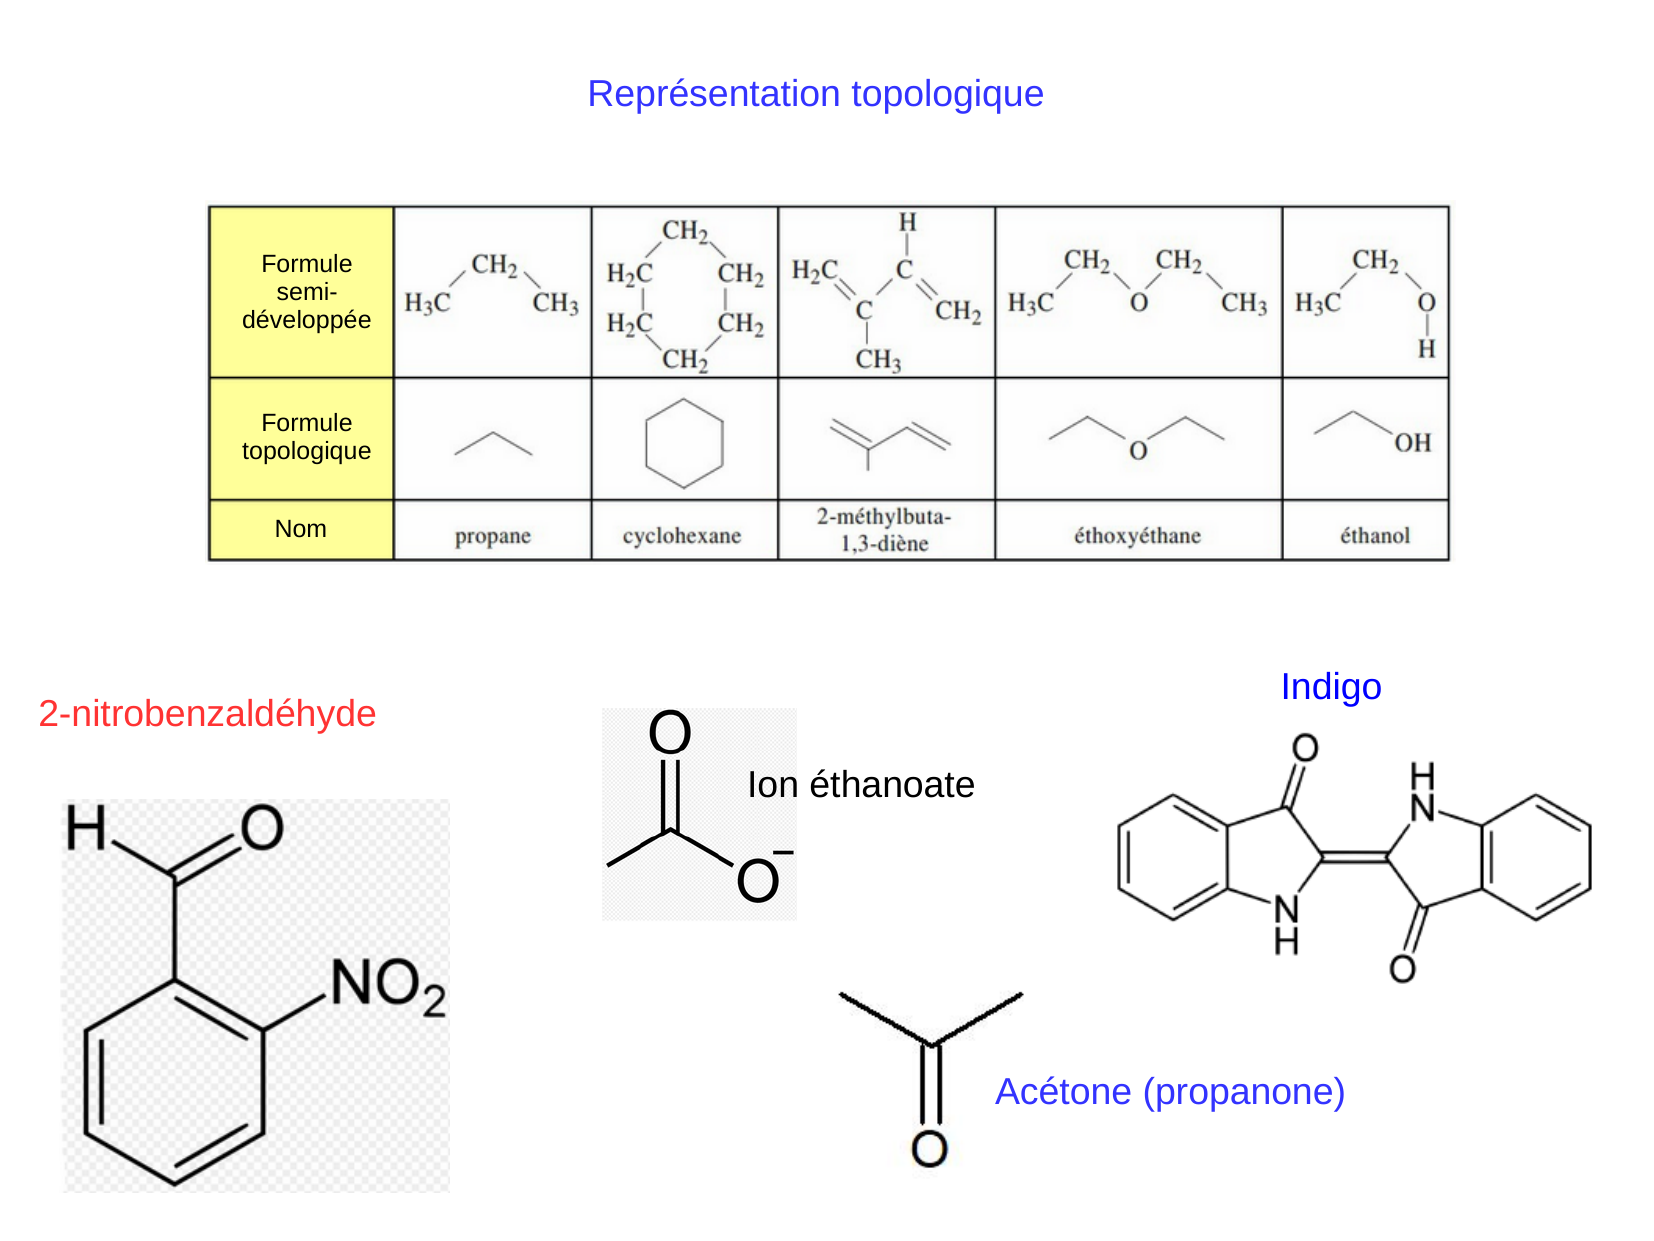

Représentation topologique
Formule
semi-développée
Formule
topologique
Nom
Indigo
2-nitrobenzaldéhyde
Ion éthanoate
Acétone (propanone)